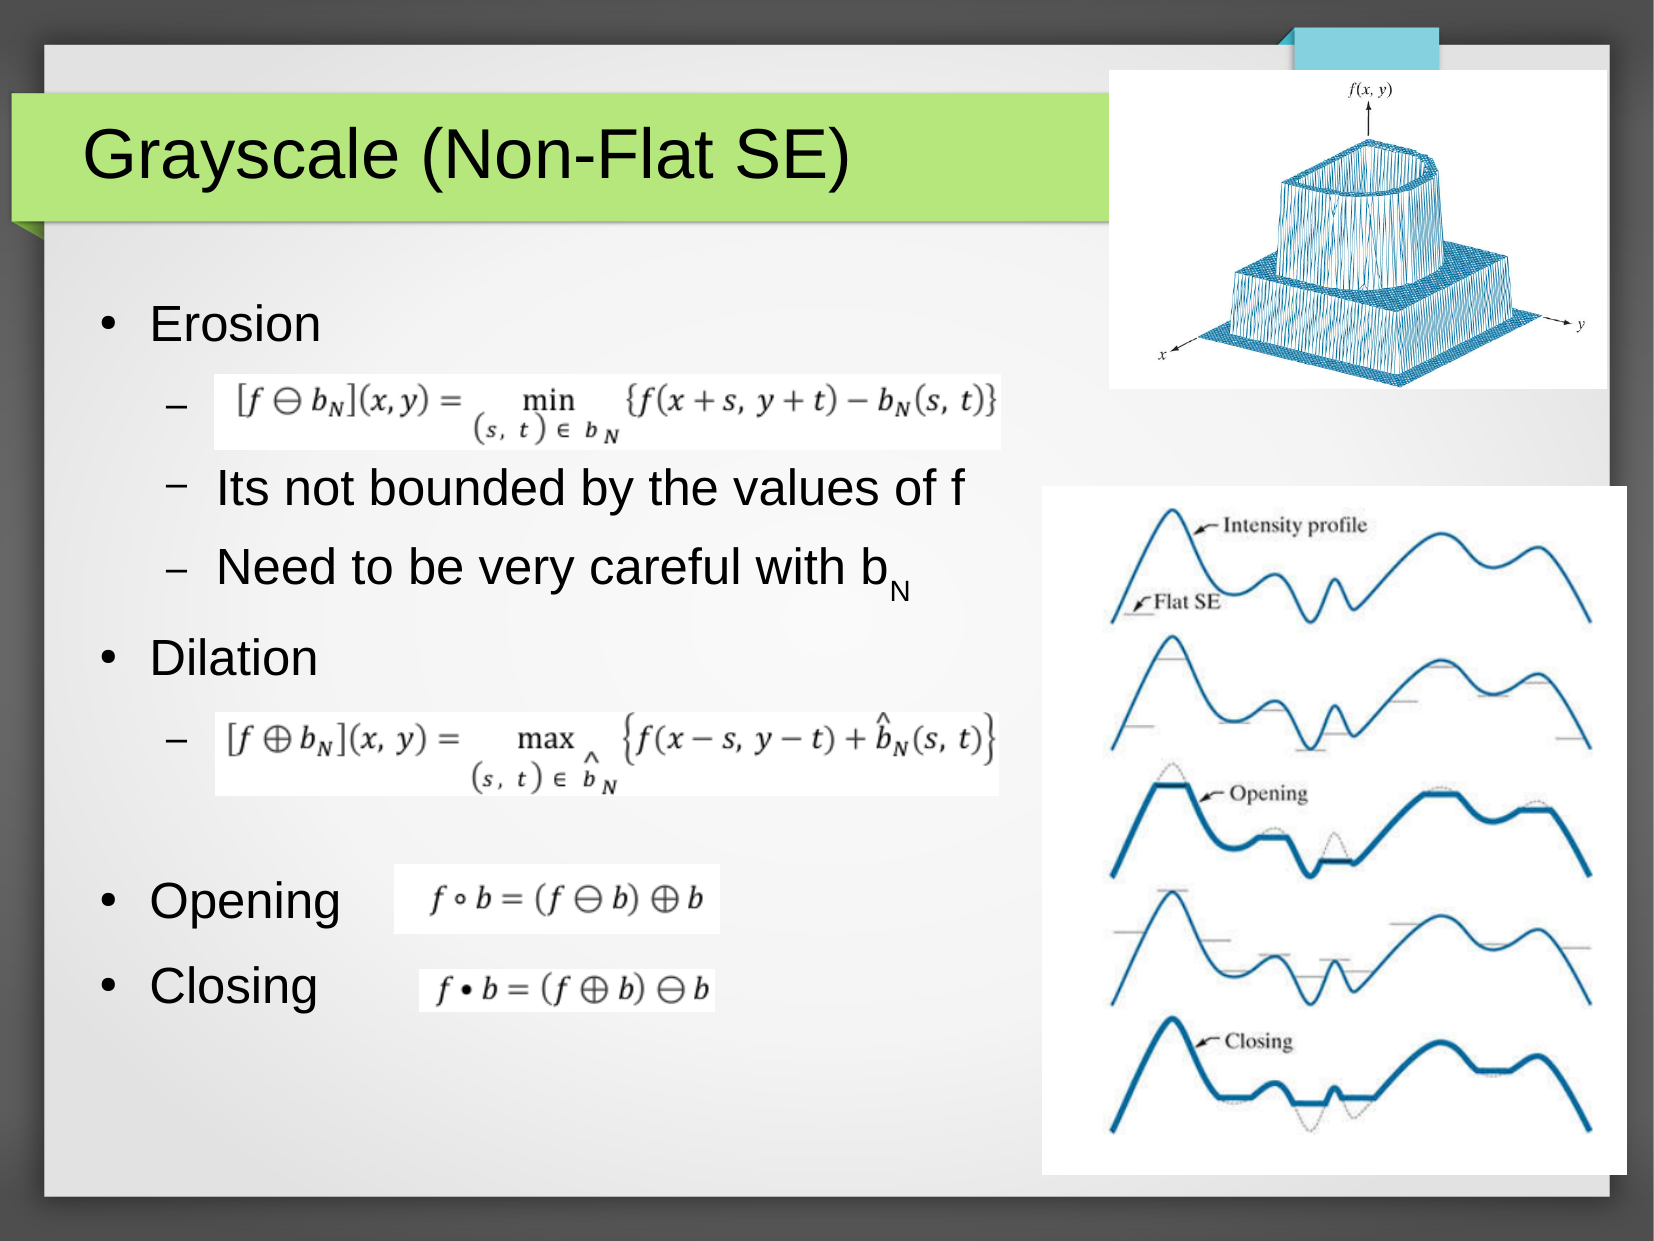

# Grayscale (Non-Flat SE)
Erosion
Its not bounded by the values of f
Need to be very careful with bN
Dilation
Opening
Closing